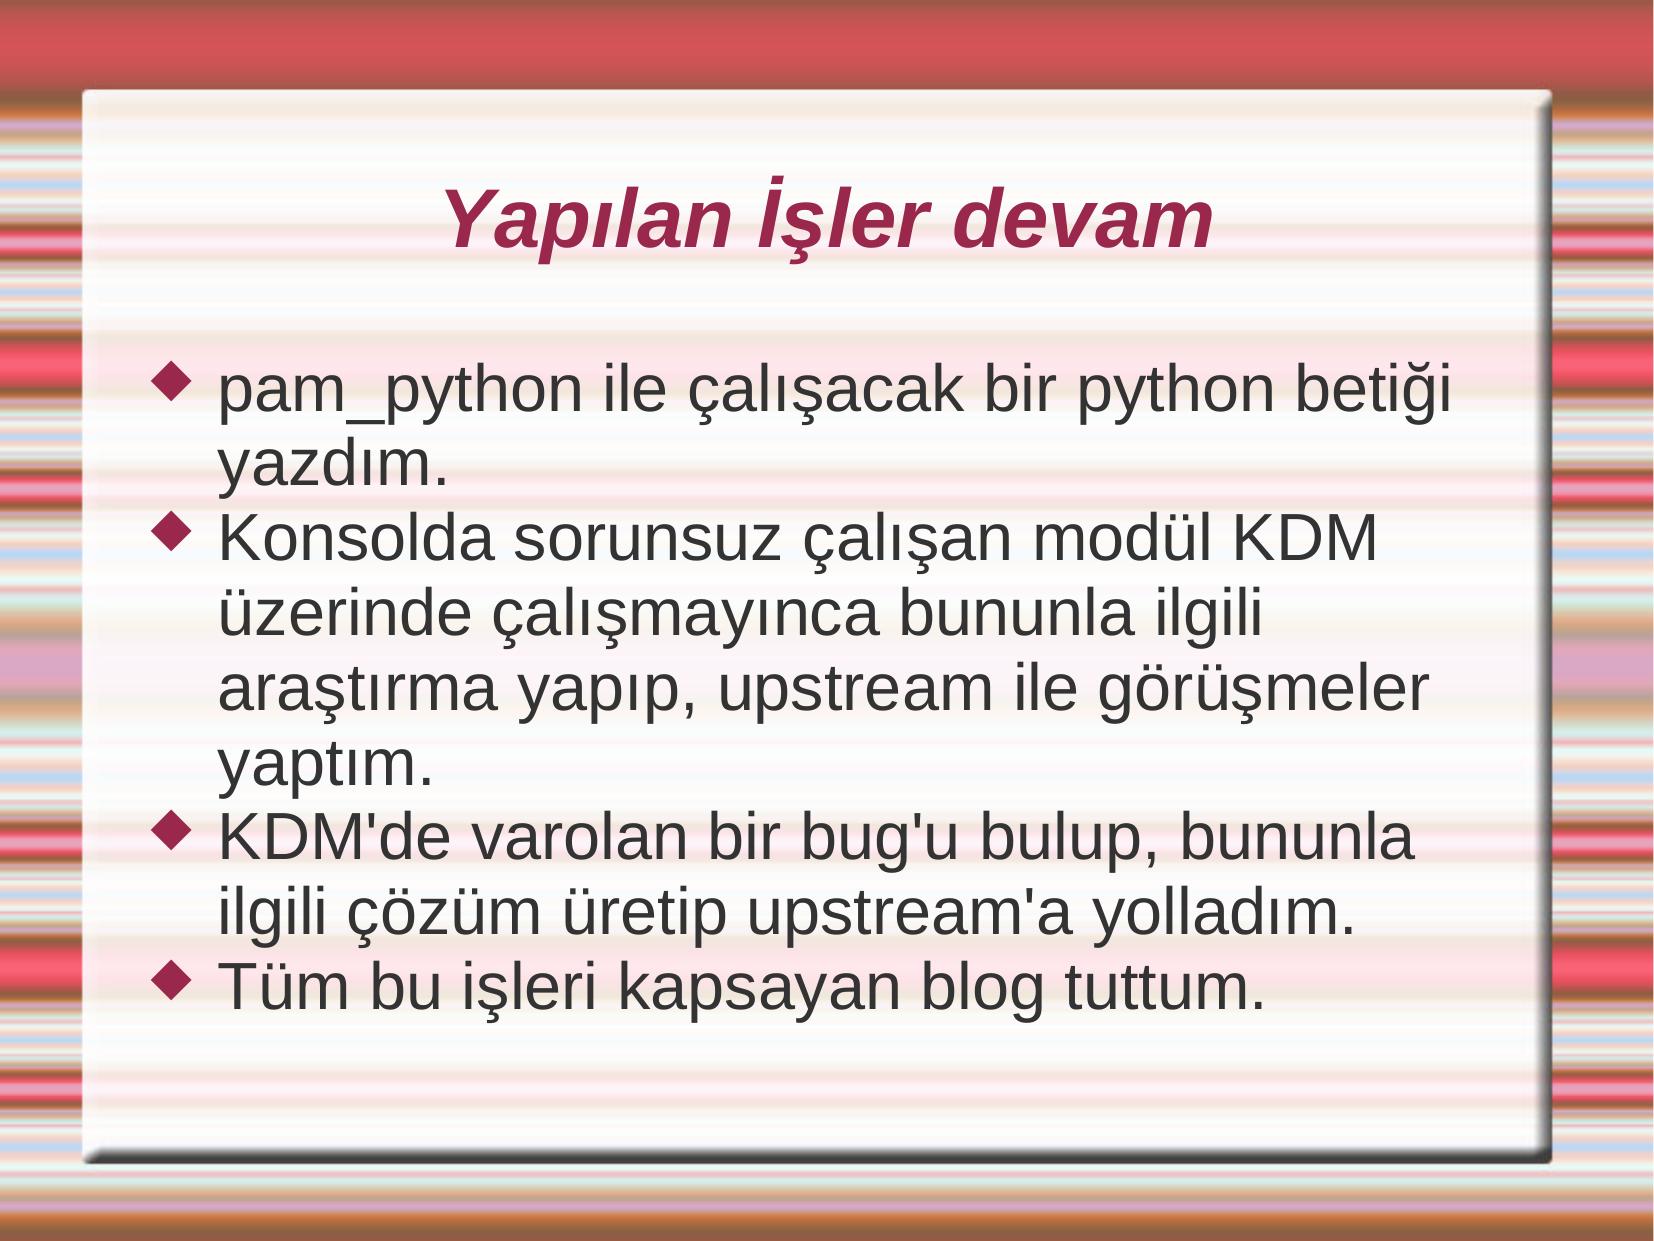

# Yapılan İşler devam
pam_python ile çalışacak bir python betiği yazdım.
Konsolda sorunsuz çalışan modül KDM üzerinde çalışmayınca bununla ilgili araştırma yapıp, upstream ile görüşmeler yaptım.
KDM'de varolan bir bug'u bulup, bununla ilgili çözüm üretip upstream'a yolladım.
Tüm bu işleri kapsayan blog tuttum.